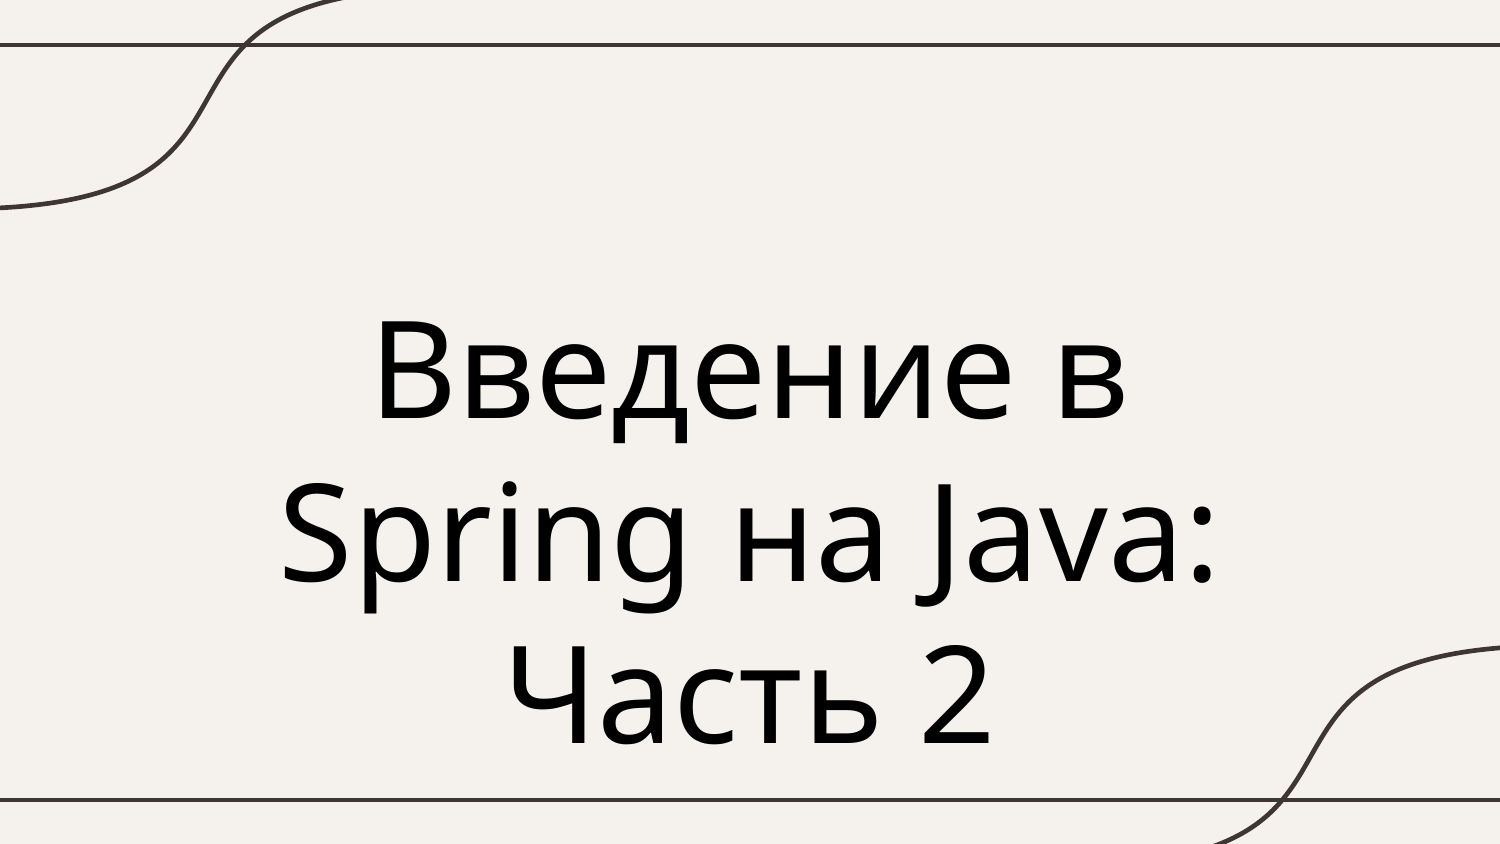

# Введение в Spring на Java: Часть 2